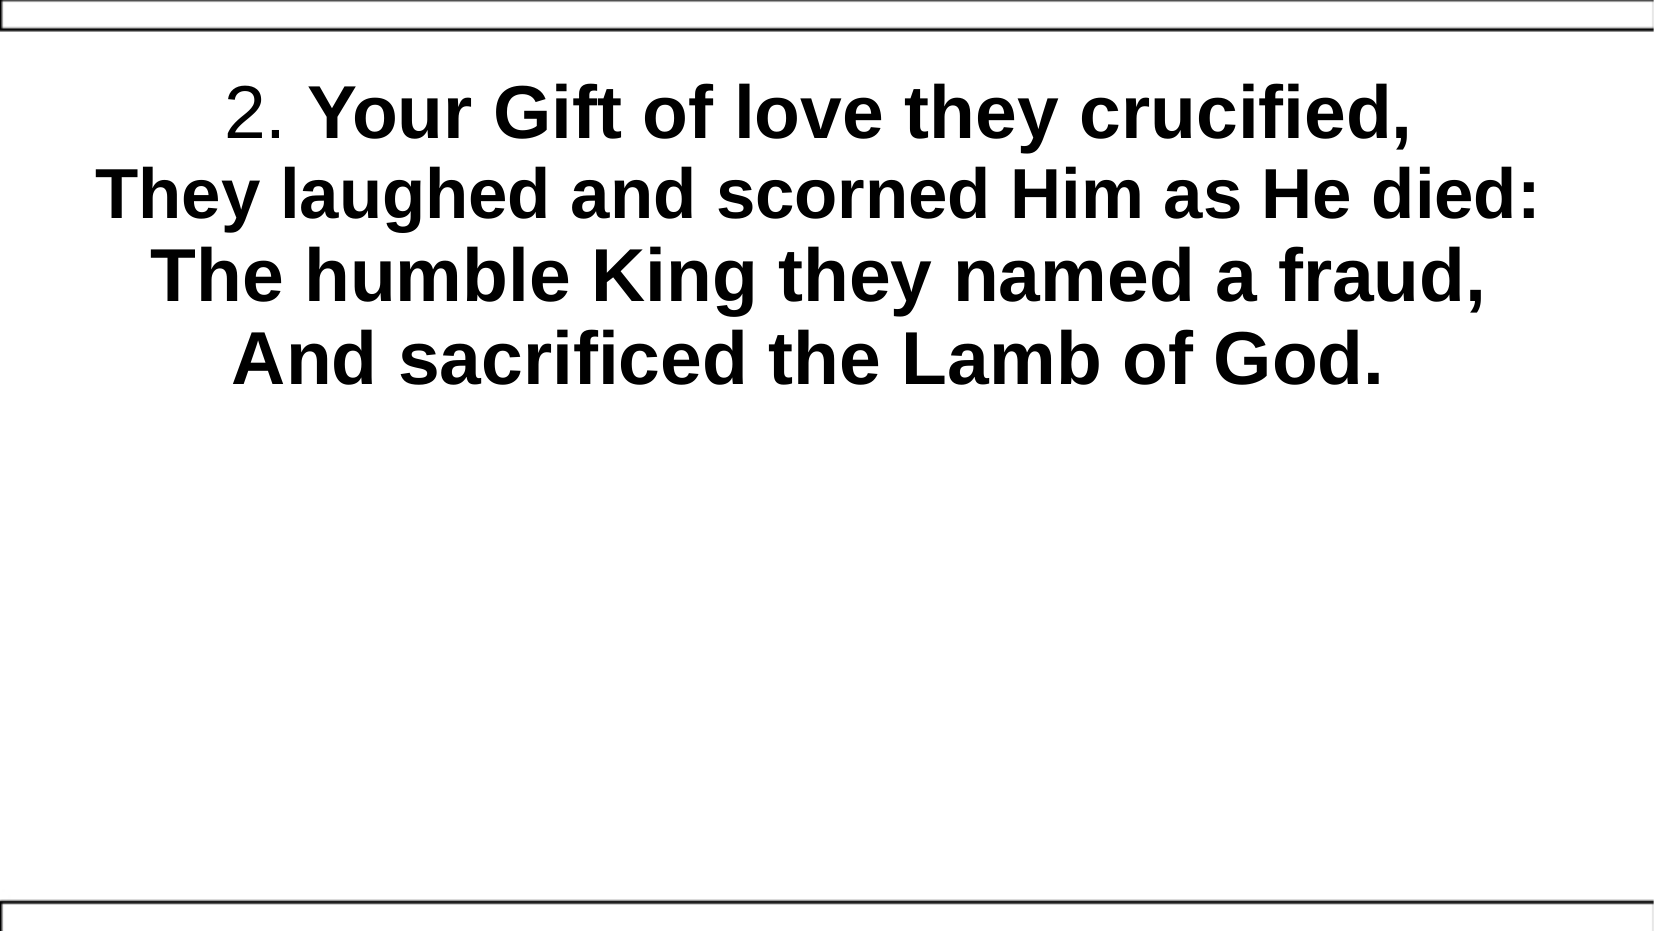

2. Your Gift of love they crucified,
They laughed and scorned Him as He died:
The humble King they named a fraud,
And sacrificed the Lamb of God.